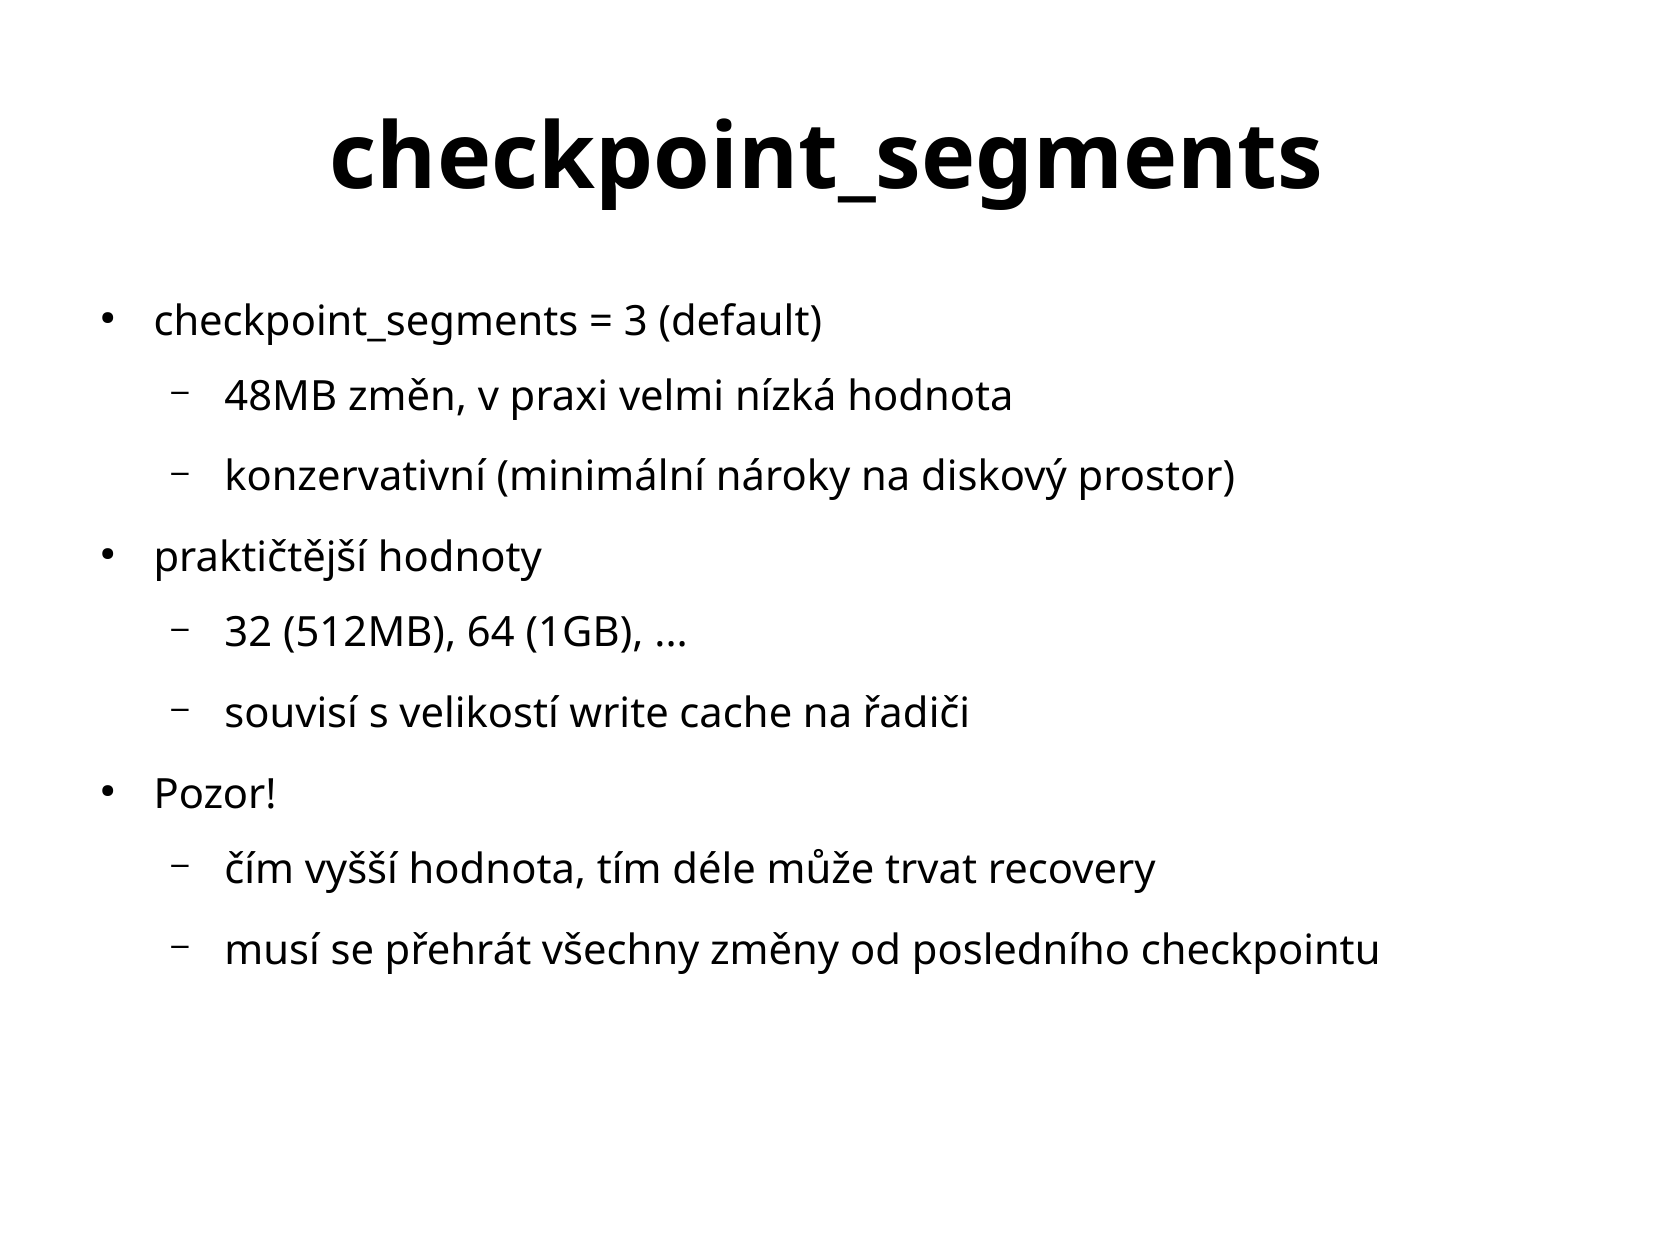

# checkpoint_segments
checkpoint_segments = 3 (default)
48MB změn, v praxi velmi nízká hodnota
konzervativní (minimální nároky na diskový prostor)
praktičtější hodnoty
32 (512MB), 64 (1GB), ...
souvisí s velikostí write cache na řadiči
Pozor!
čím vyšší hodnota, tím déle může trvat recovery
musí se přehrát všechny změny od posledního checkpointu